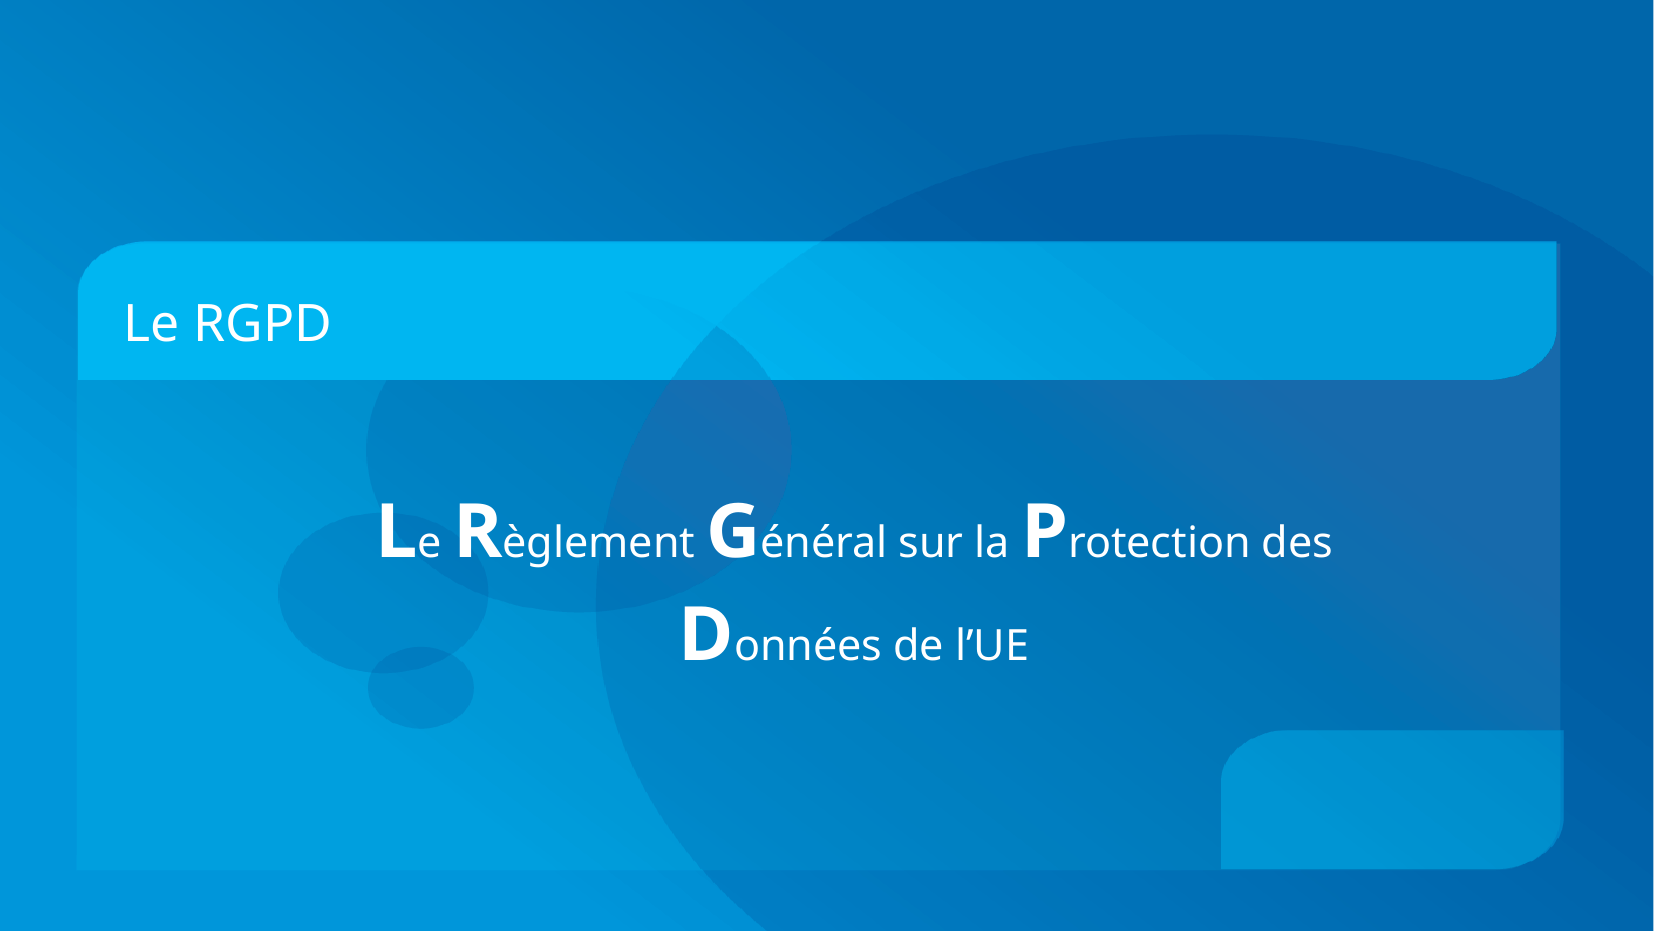

# Le RGPD
Le Règlement Général sur la Protection des Données de l’UE